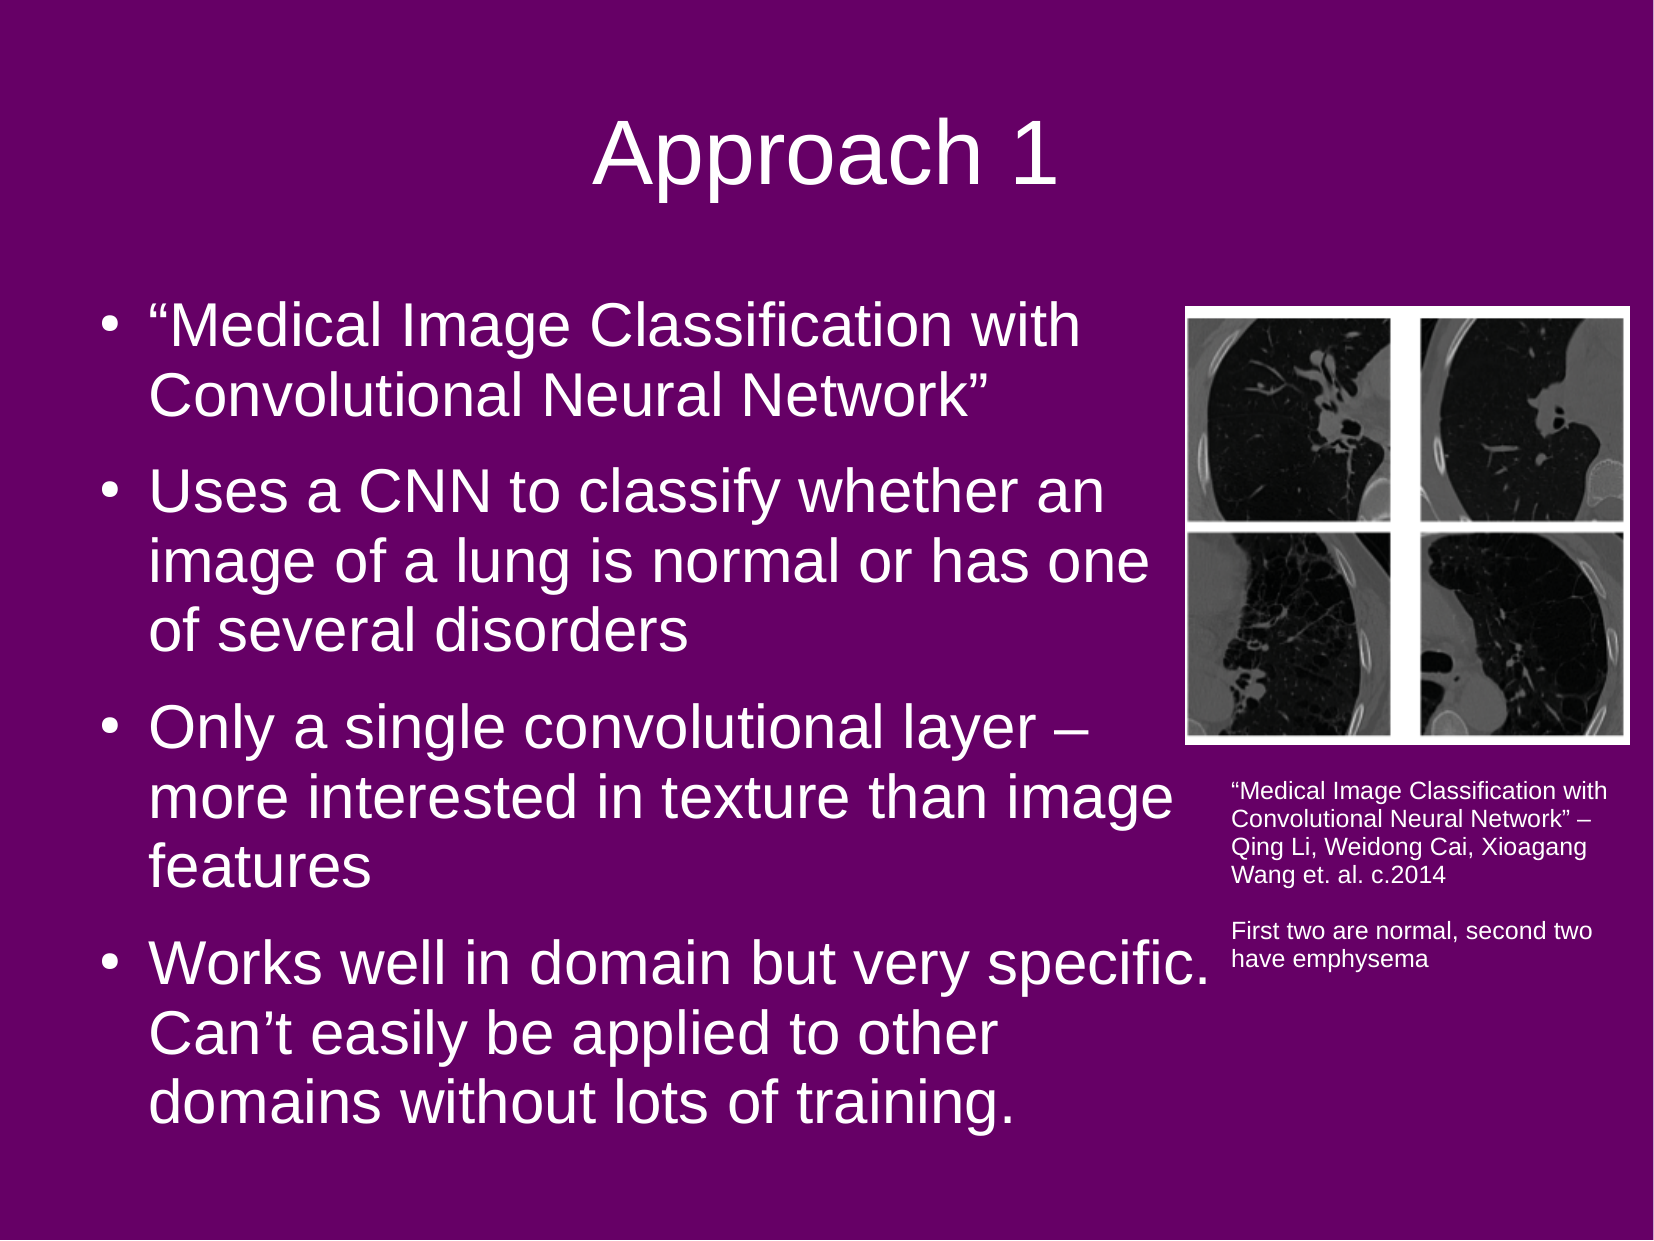

# Approach 1
“Medical Image Classification with Convolutional Neural Network”
Uses a CNN to classify whether an image of a lung is normal or has one of several disorders
Only a single convolutional layer – more interested in texture than image features
Works well in domain but very specific. Can’t easily be applied to other domains without lots of training.
“Medical Image Classification with Convolutional Neural Network” – Qing Li, Weidong Cai, Xioagang Wang et. al. c.2014
First two are normal, second two have emphysema